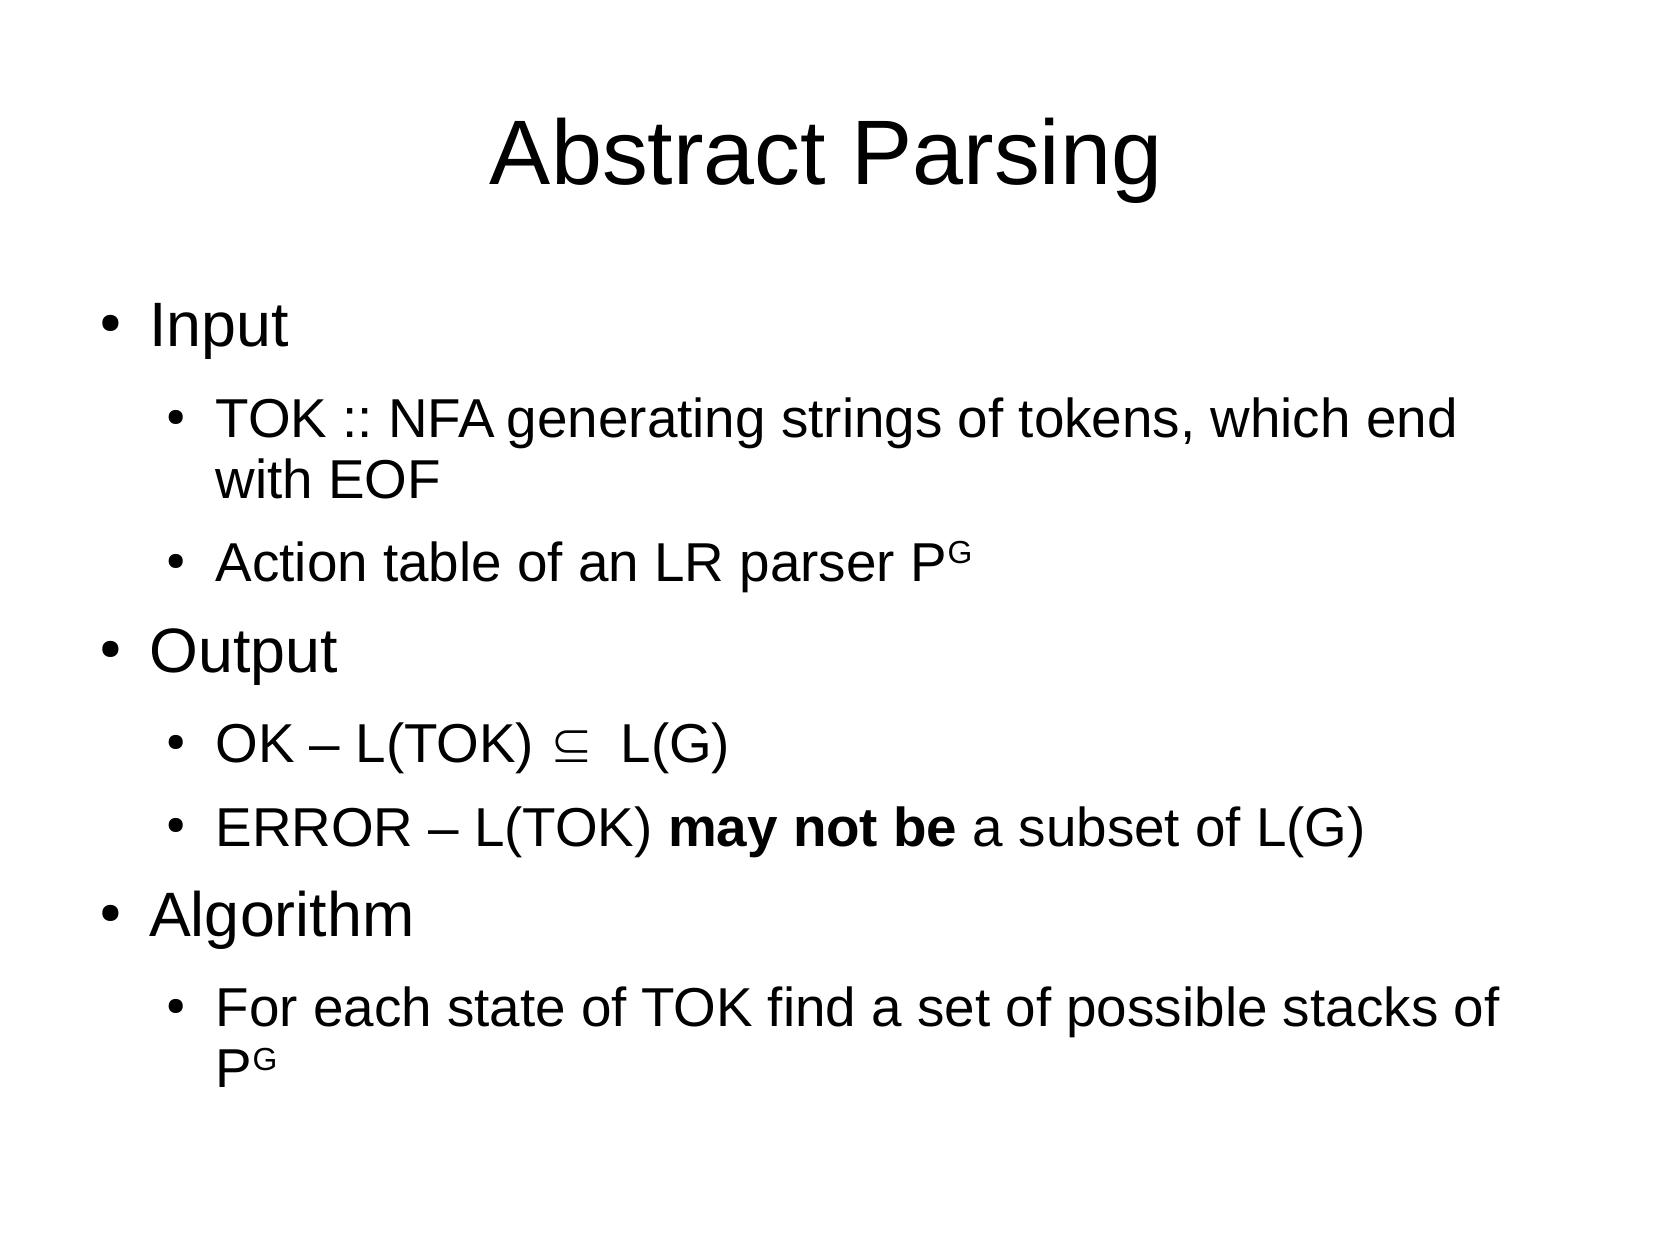

# Abstract Parsing
Input
TOK :: NFA generating strings of tokens, which end with EOF
Action table of an LR parser PG
Output
OK – L(TOK)  L(G)
ERROR – L(TOK) may not be a subset of L(G)
Algorithm
For each state of TOK find a set of possible stacks of PG